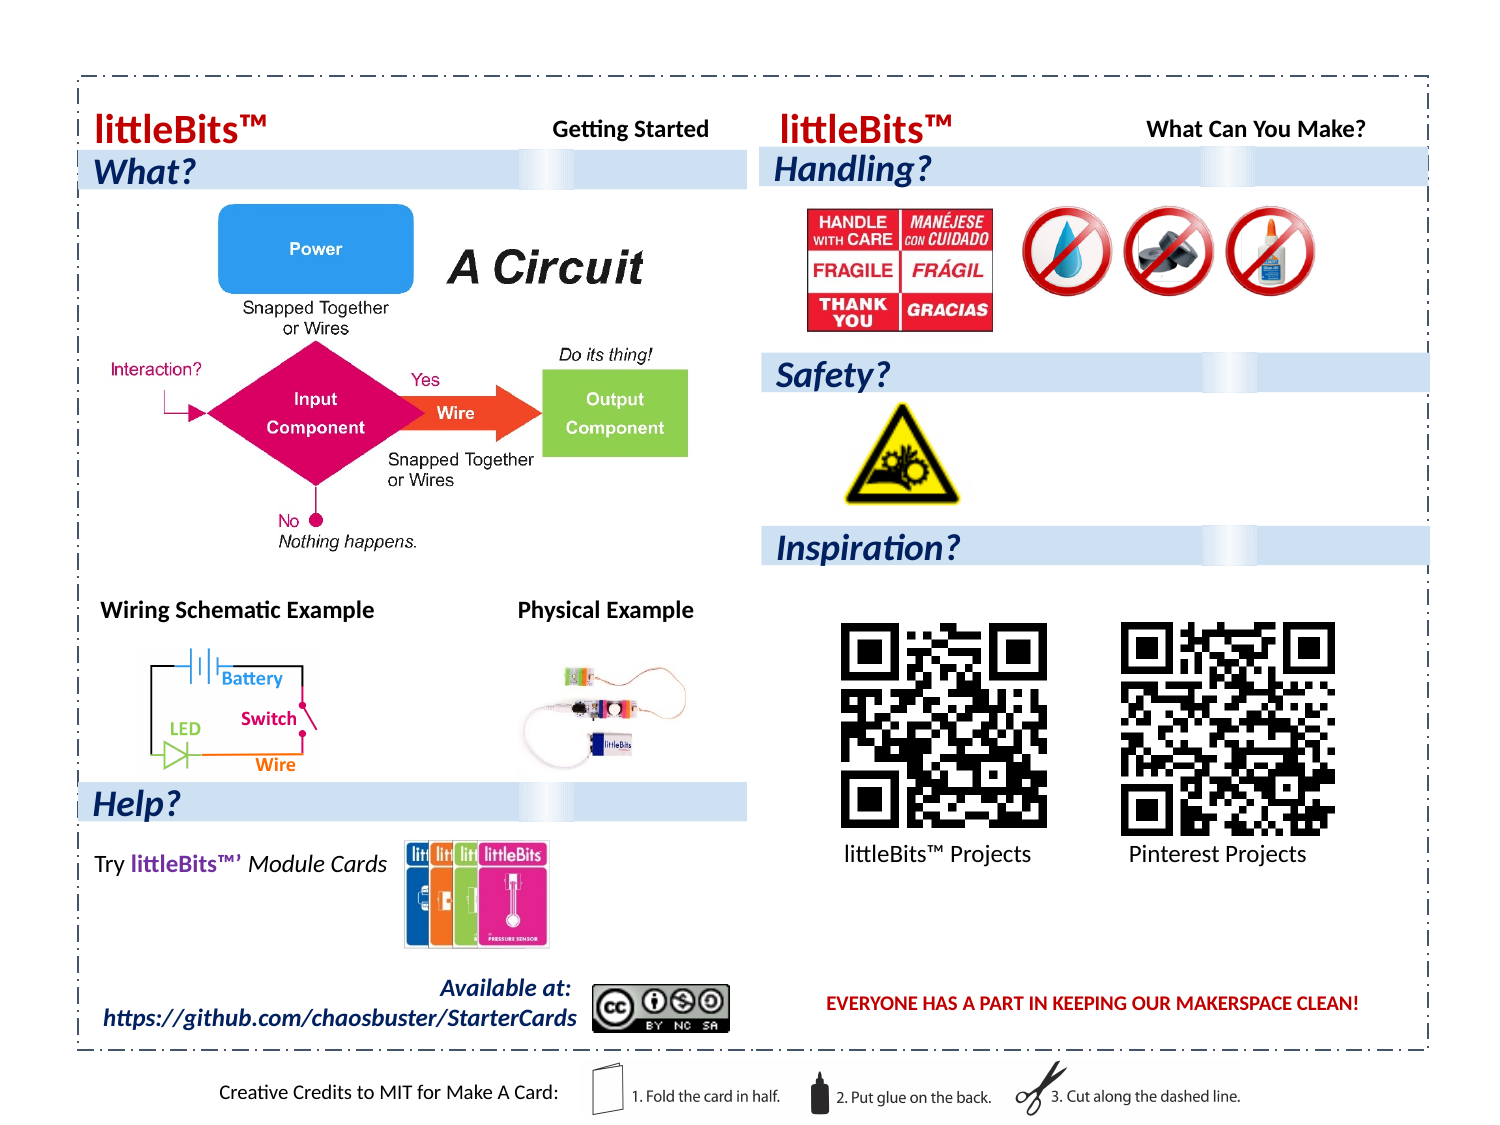

littleBits™
Wiring Schematic Example Physical Example
Try littleBits™’ Module Cards
# littleBits™
Getting Started
What Can You Make?
Handling?
What?
Safety?
Inspiration?
| littleBits™ Projects | Pinterest Projects |
| --- | --- |
Help?
Available at:
https://github.com/chaosbuster/StarterCards
EVERYONE HAS A PART IN KEEPING OUR MAKERSPACE CLEAN!
Creative Credits to MIT for Make A Card: